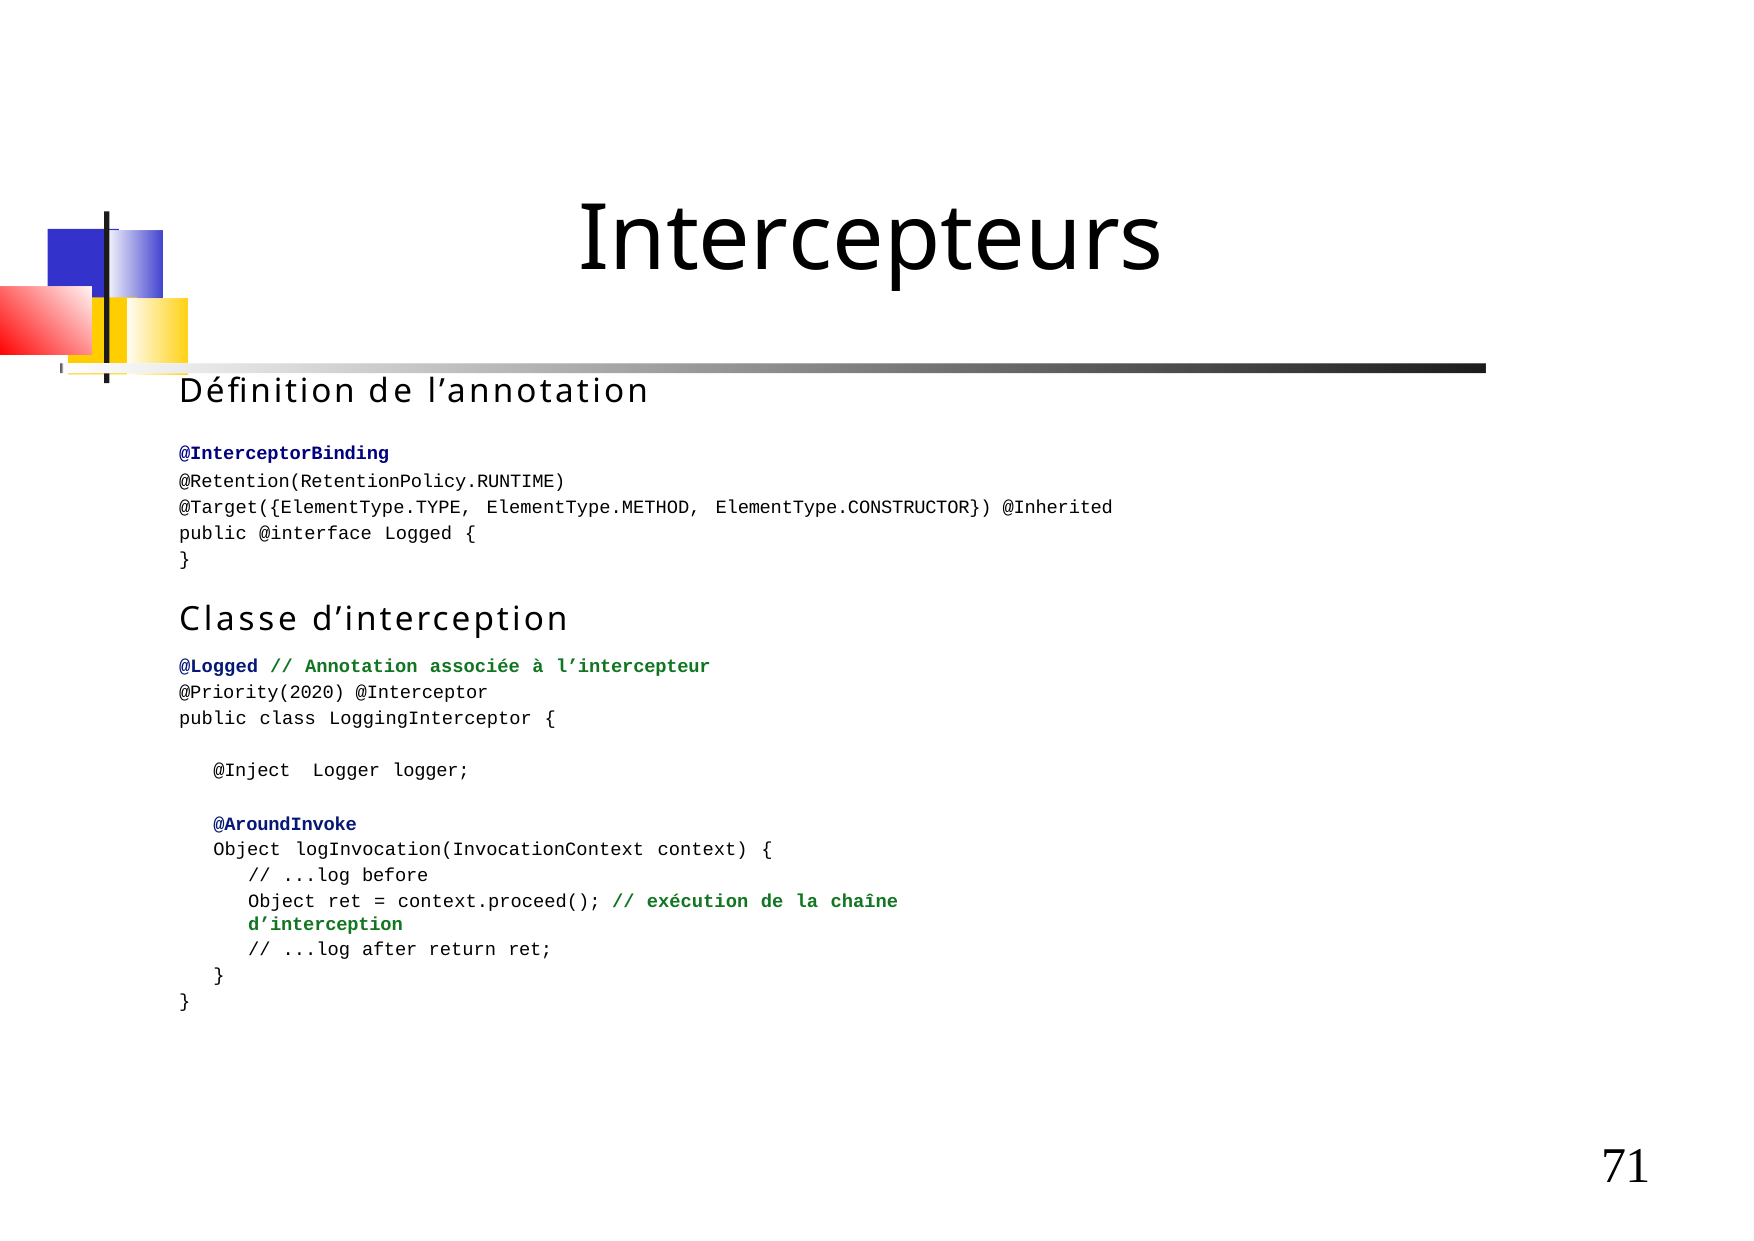

# Intercepteurs
Définition de l’annotation
@InterceptorBinding
@Retention(RetentionPolicy.RUNTIME)
@Target({ElementType.TYPE, ElementType.METHOD, ElementType.CONSTRUCTOR}) @Inherited
public @interface Logged {
}
Classe d’interception
@Logged // Annotation associée à l’intercepteur
@Priority(2020) @Interceptor
public class LoggingInterceptor {
@Inject Logger logger;
@AroundInvoke
Object logInvocation(InvocationContext context) {
// ...log before
Object ret = context.proceed(); // exécution de la chaîne d’interception
// ...log after return ret;
}
}
71